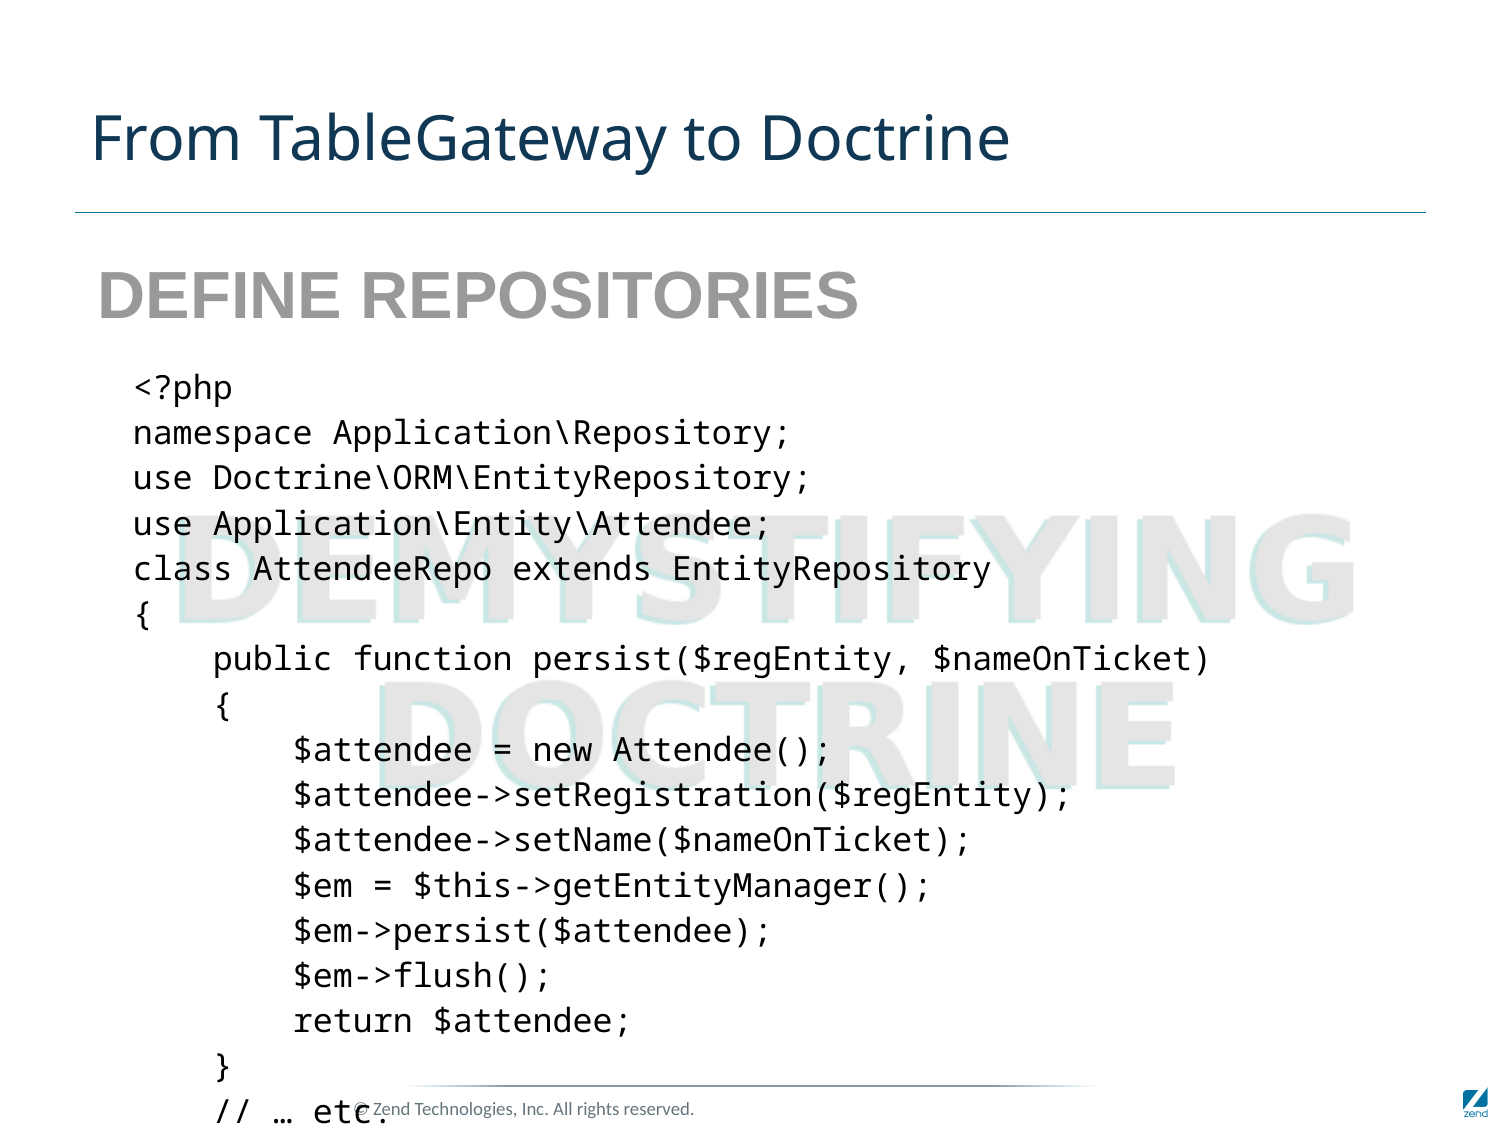

# From TableGateway to Doctrine
define repositories
<?php
namespace Application\Repository;
use Doctrine\ORM\EntityRepository;
use Application\Entity\Attendee;
class AttendeeRepo extends EntityRepository
{
 public function persist($regEntity, $nameOnTicket)
 {
 $attendee = new Attendee();
 $attendee->setRegistration($regEntity);
 $attendee->setName($nameOnTicket);
 $em = $this->getEntityManager();
 $em->persist($attendee);
 $em->flush();
 return $attendee;
 }
 // … etc.
}